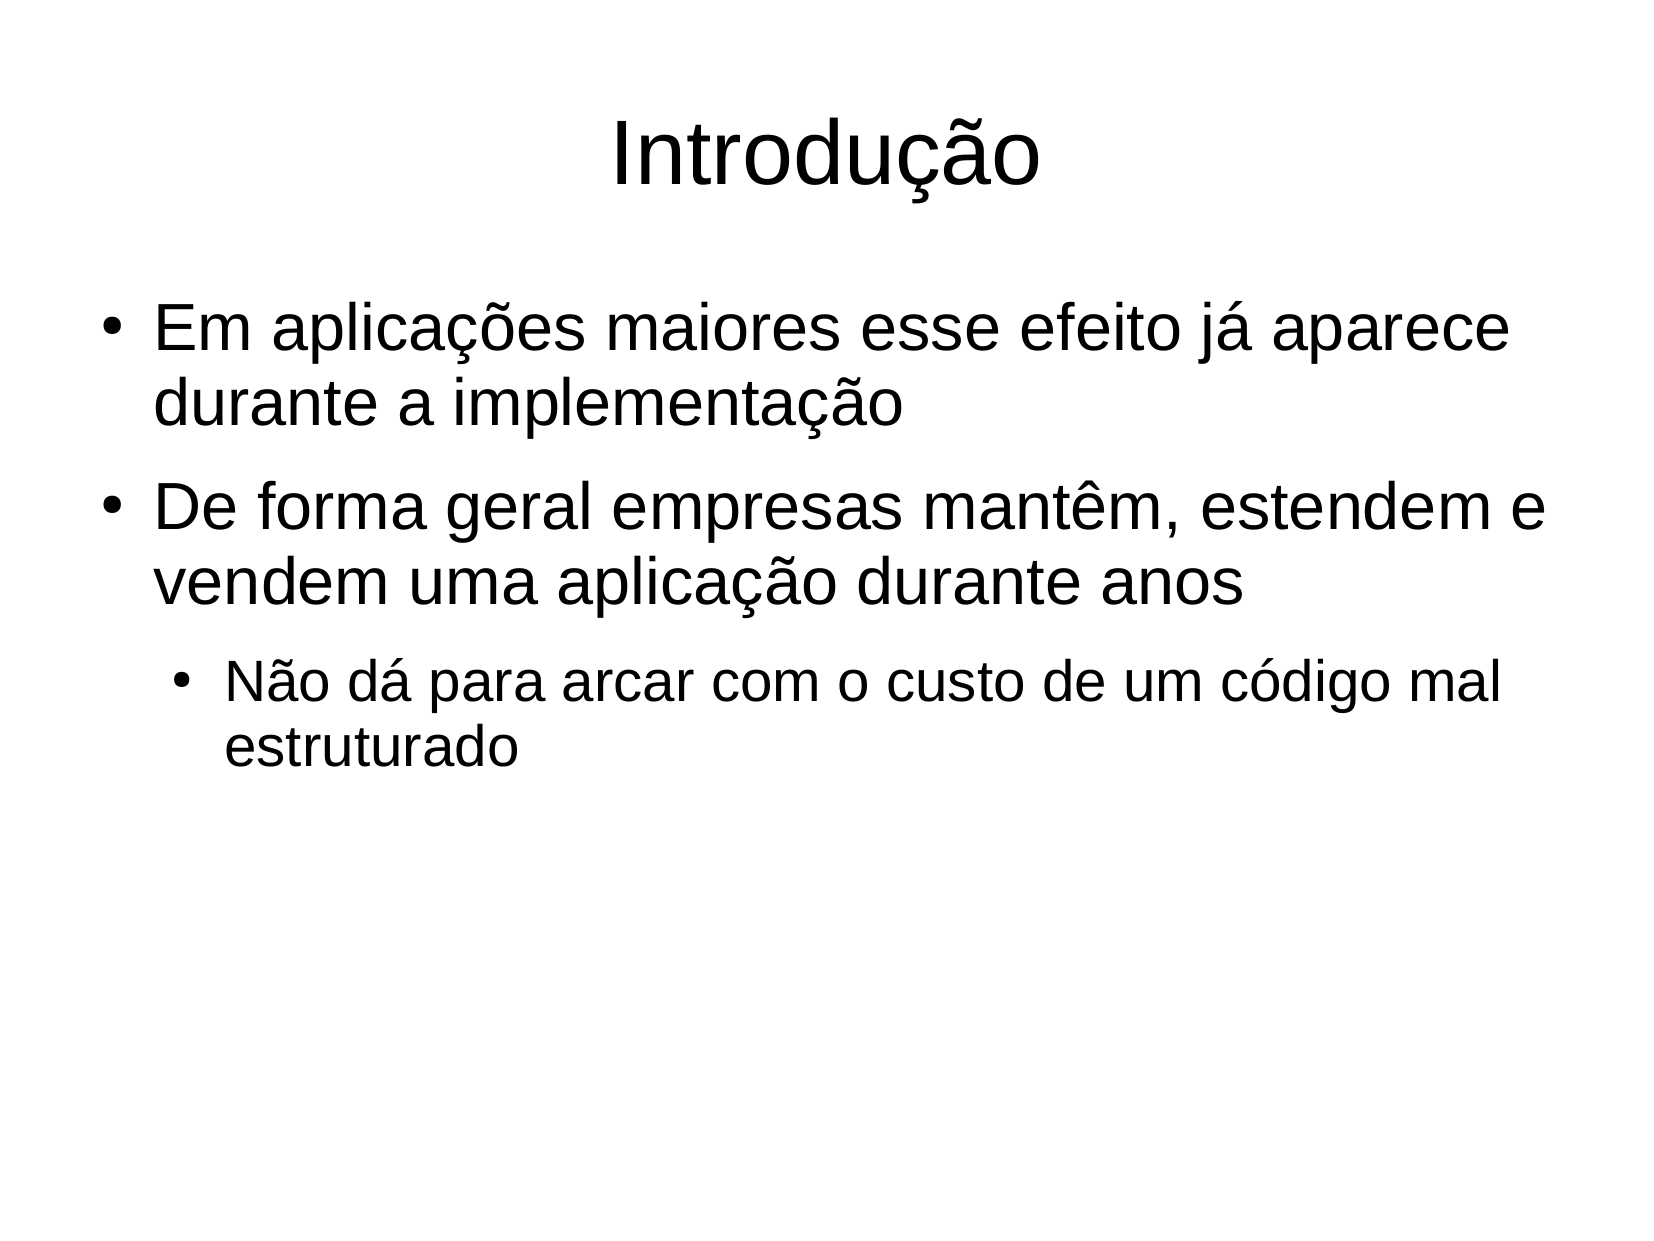

# Introdução
Em aplicações maiores esse efeito já aparece durante a implementação
De forma geral empresas mantêm, estendem e vendem uma aplicação durante anos
Não dá para arcar com o custo de um código mal estruturado